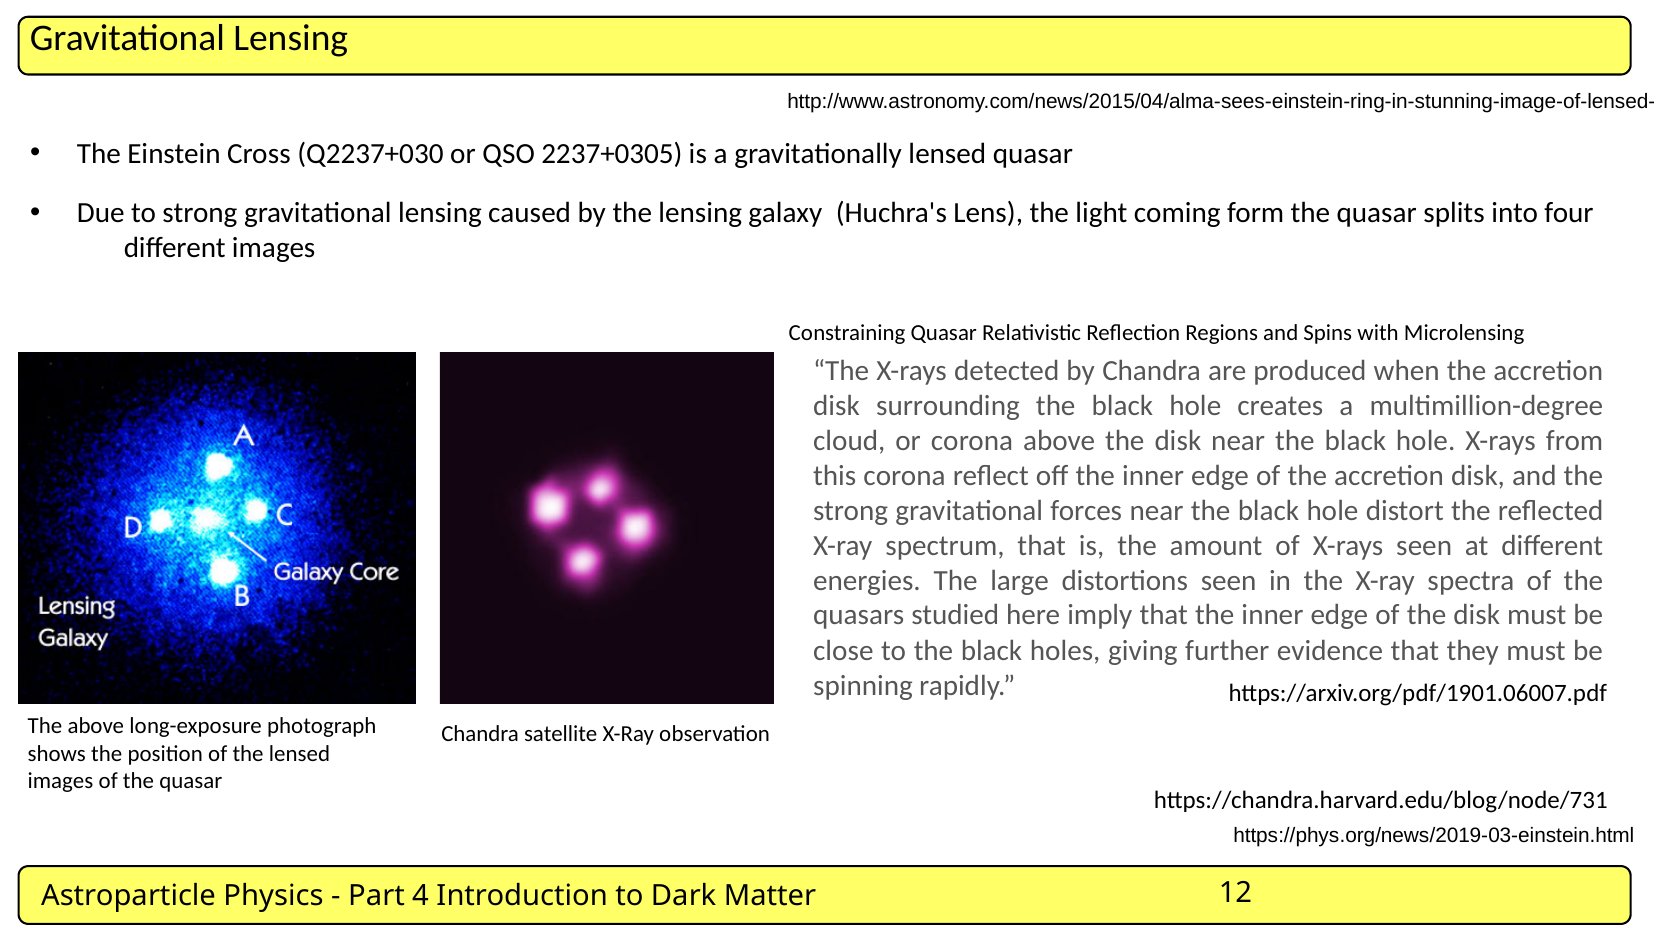

Gravitational Lensing
http://www.astronomy.com/news/2015/04/alma-sees-einstein-ring-in-stunning-image-of-lensed-galaxy
The Einstein Cross (Q2237+030 or QSO 2237+0305) is a gravitationally lensed quasar
Due to strong gravitational lensing caused by the lensing galaxy  (Huchra's Lens), the light coming form the quasar splits into four different images
Constraining Quasar Relativistic Reflection Regions and Spins with Microlensing
“The X-rays detected by Chandra are produced when the accretion disk surrounding the black hole creates a multimillion-degree cloud, or corona above the disk near the black hole. X-rays from this corona reflect off the inner edge of the accretion disk, and the strong gravitational forces near the black hole distort the reflected X-ray spectrum, that is, the amount of X-rays seen at different energies. The large distortions seen in the X-ray spectra of the quasars studied here imply that the inner edge of the disk must be close to the black holes, giving further evidence that they must be spinning rapidly.”
https://arxiv.org/pdf/1901.06007.pdf
The above long-exposure photograph shows the position of the lensed images of the quasar
Chandra satellite X-Ray observation
https://chandra.harvard.edu/blog/node/731
https://phys.org/news/2019-03-einstein.html
Astroparticle Physics - Part 4 Introduction to Dark Matter